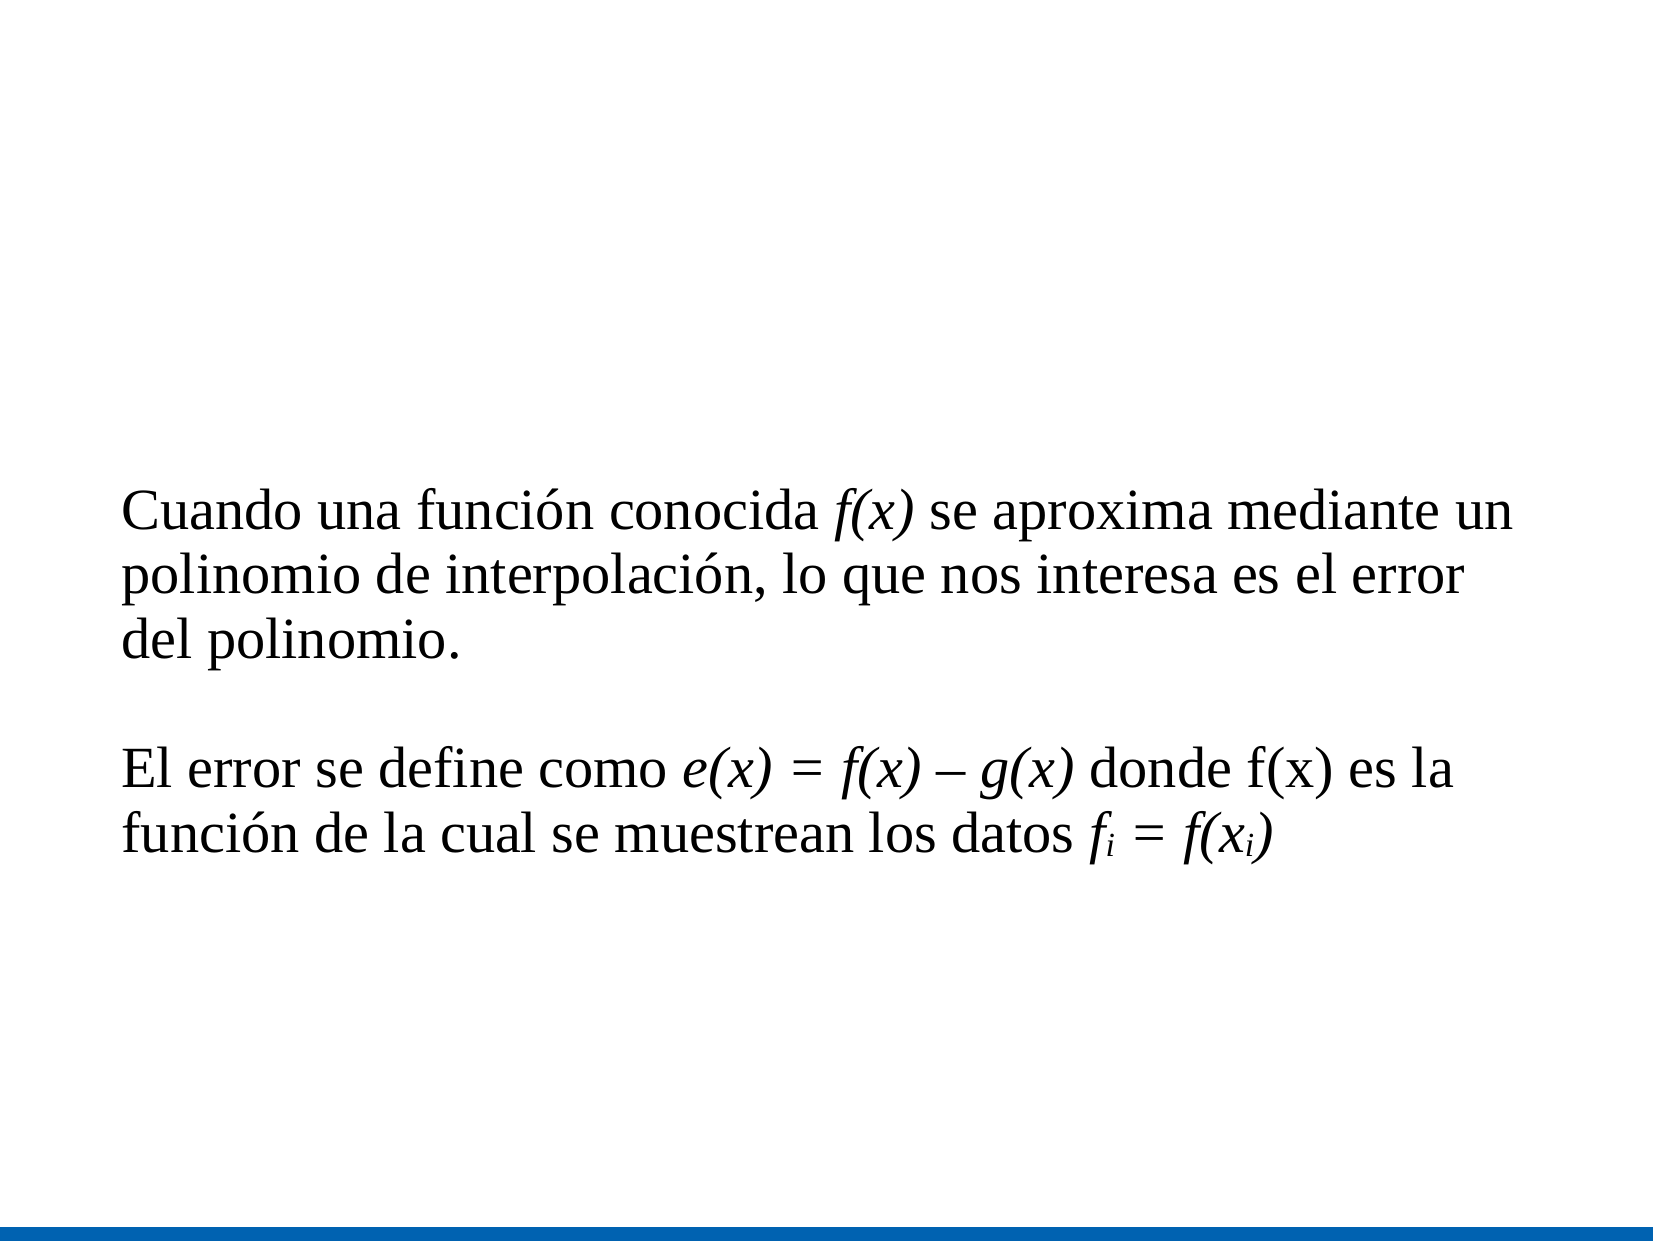

#
Cuando una función conocida f(x) se aproxima mediante un polinomio de interpolación, lo que nos interesa es el error del polinomio.
El error se define como e(x) = f(x) – g(x) donde f(x) es la función de la cual se muestrean los datos fi = f(xi)